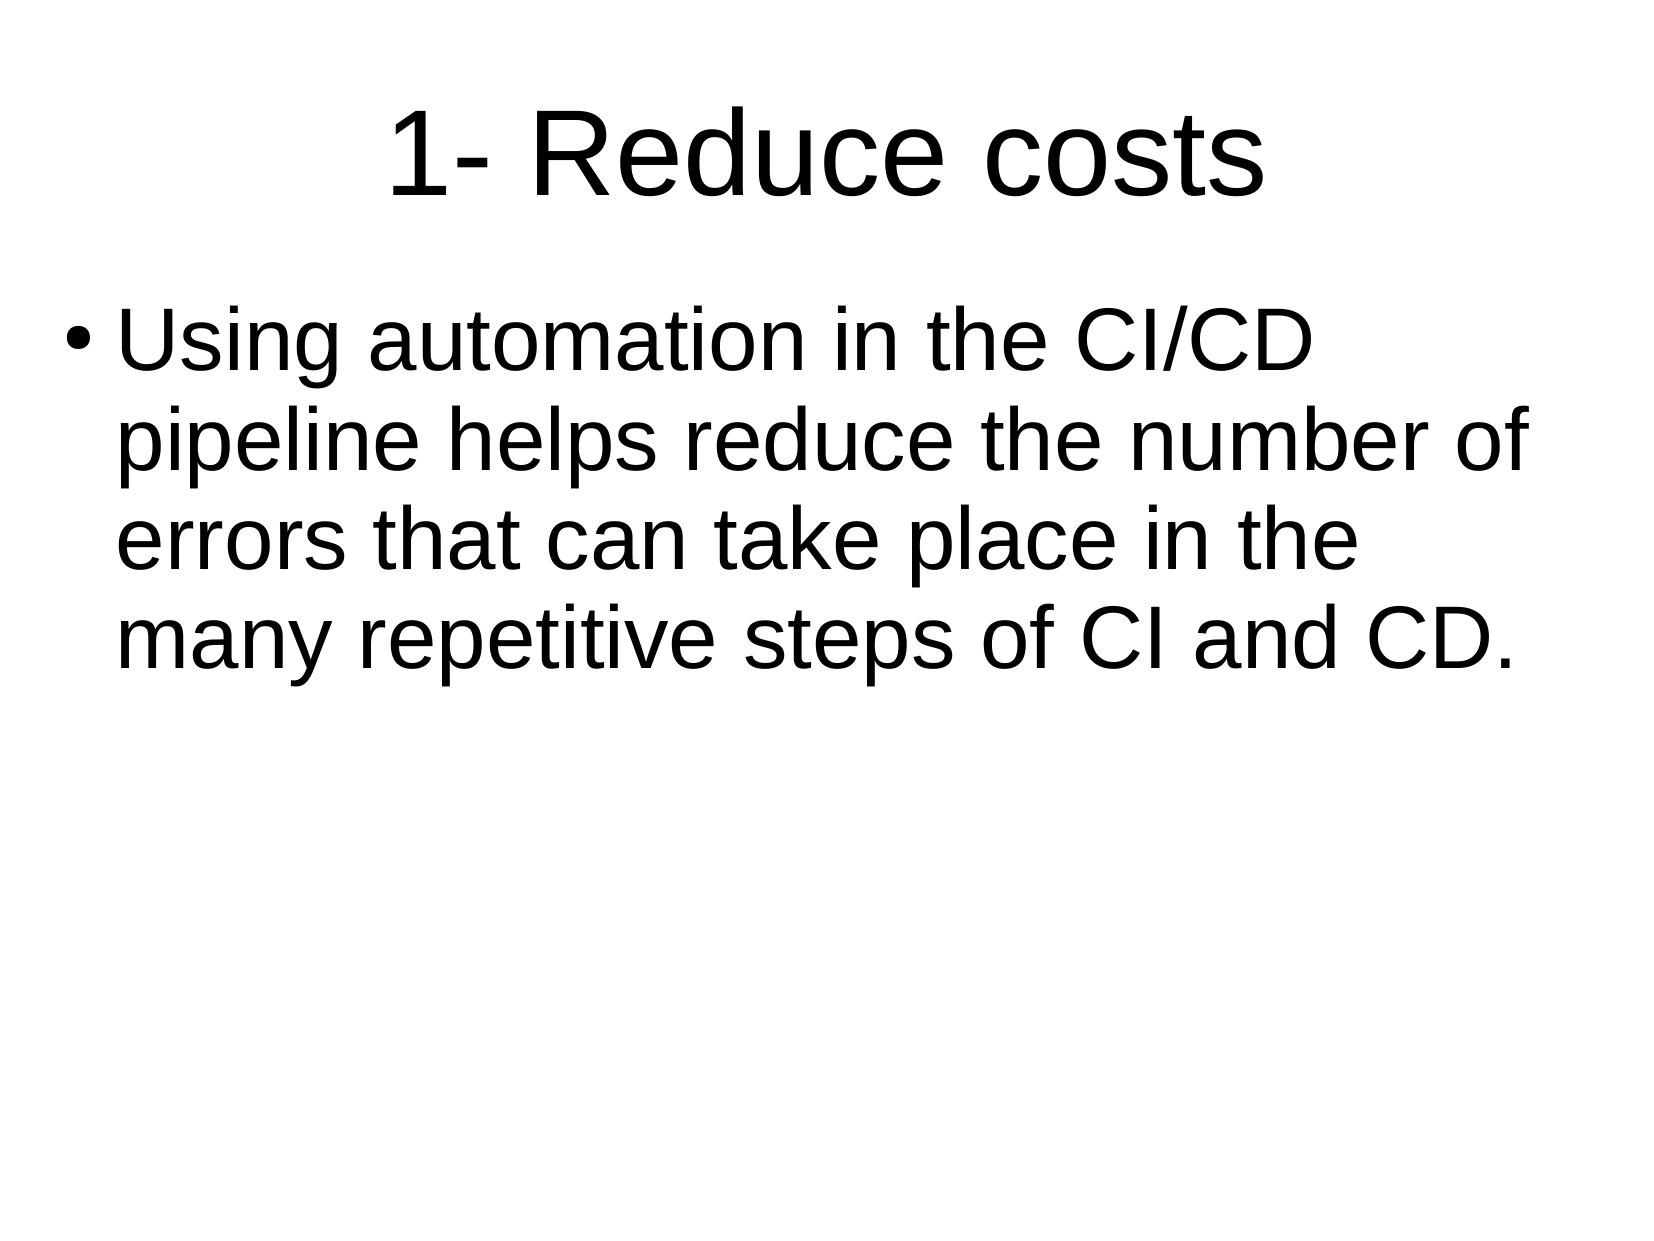

# 1- Reduce costs
Using automation in the CI/CD pipeline helps reduce the number of errors that can take place in the many repetitive steps of CI and CD.